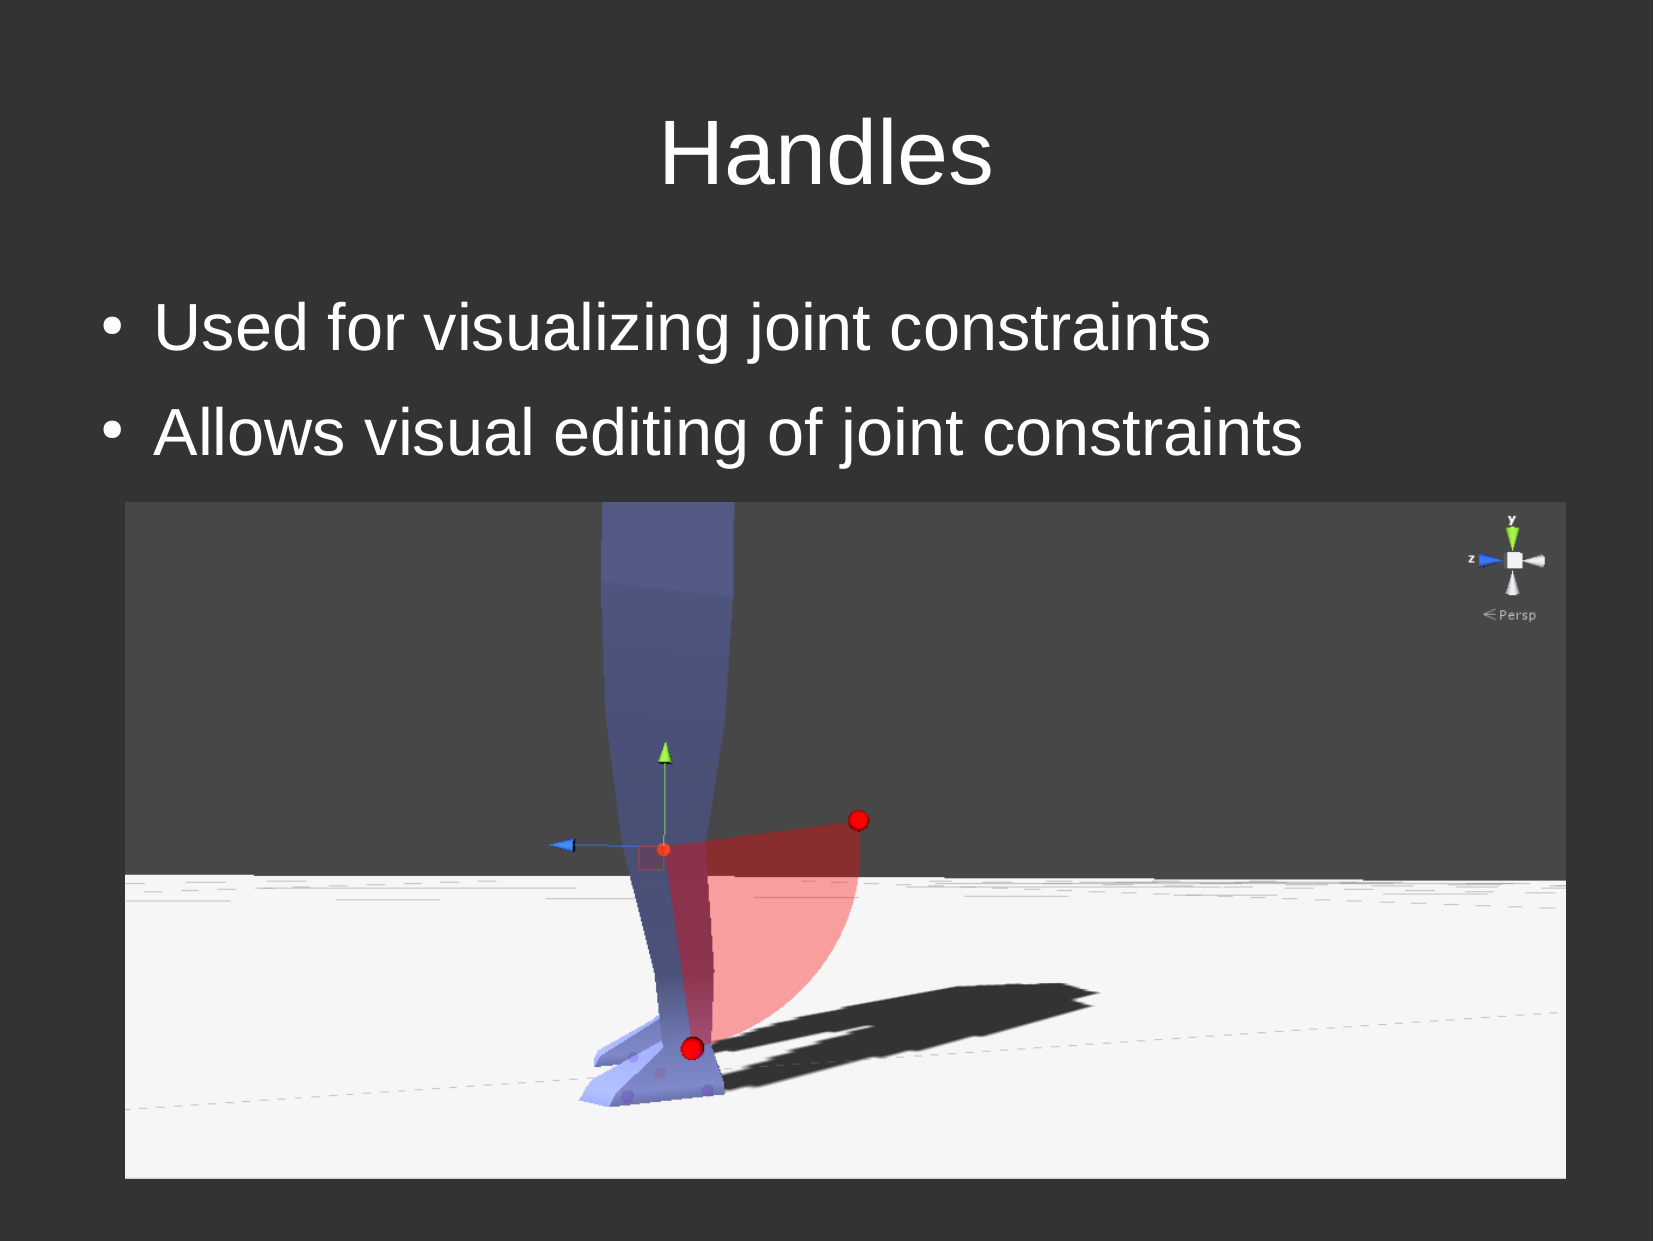

# Handles
Used for visualizing joint constraints
Allows visual editing of joint constraints